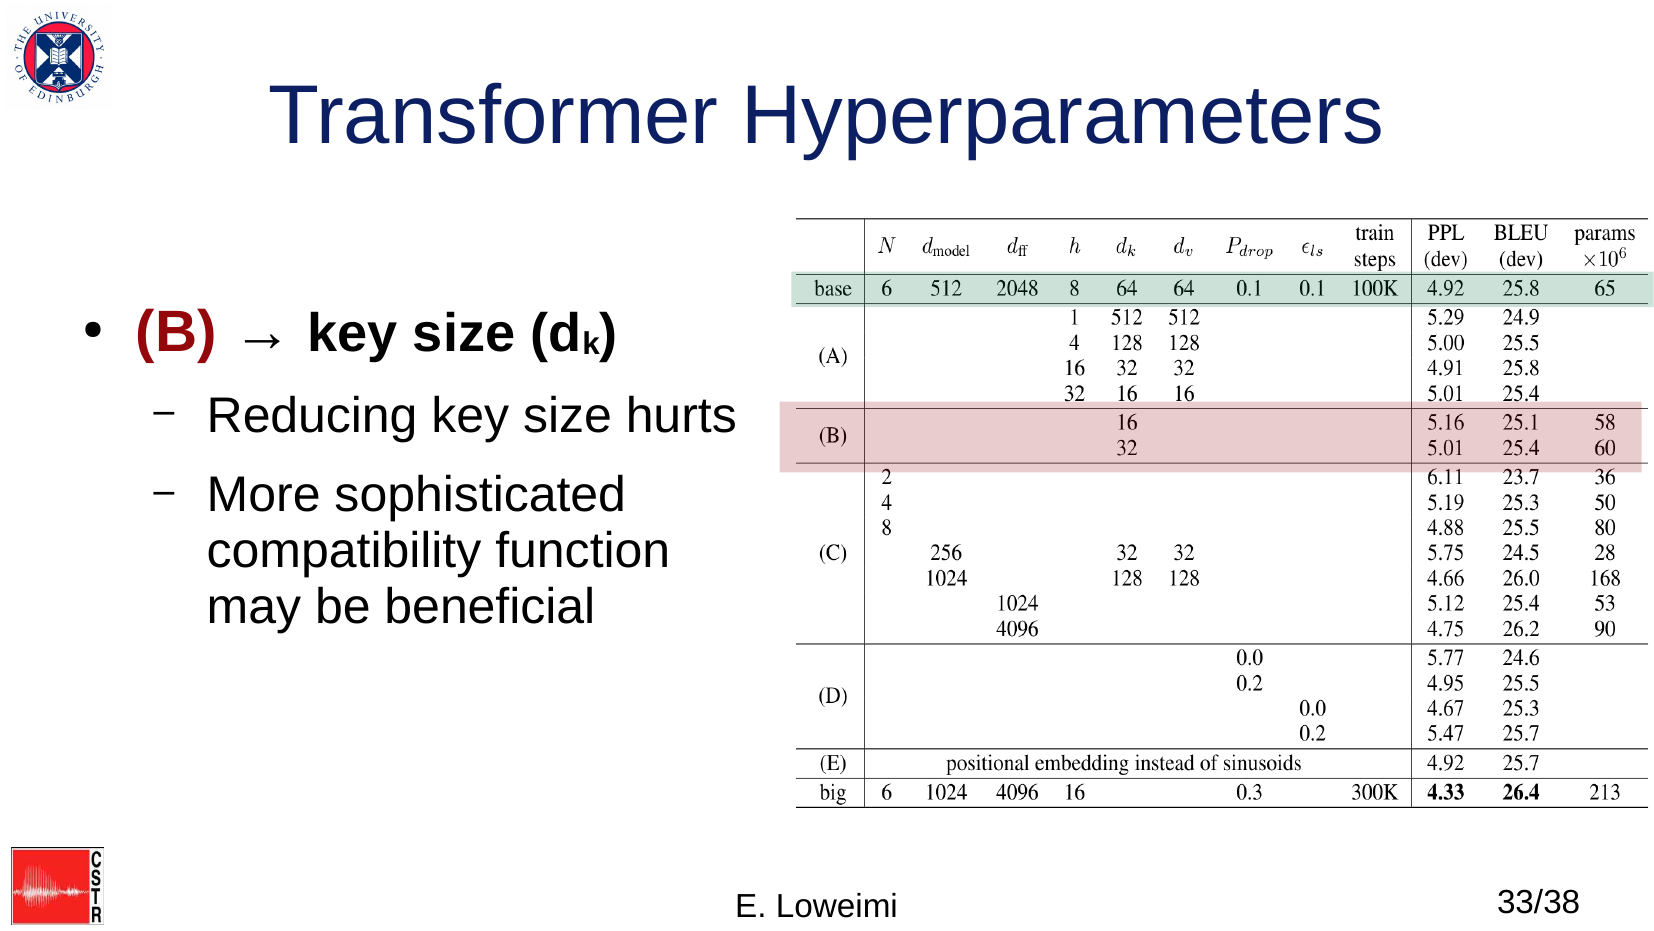

# Transformer Hyperparameters
(B) → key size (dk)
Reducing key size hurts
More sophisticated compatibility function may be beneficial
33/38
E. Loweimi